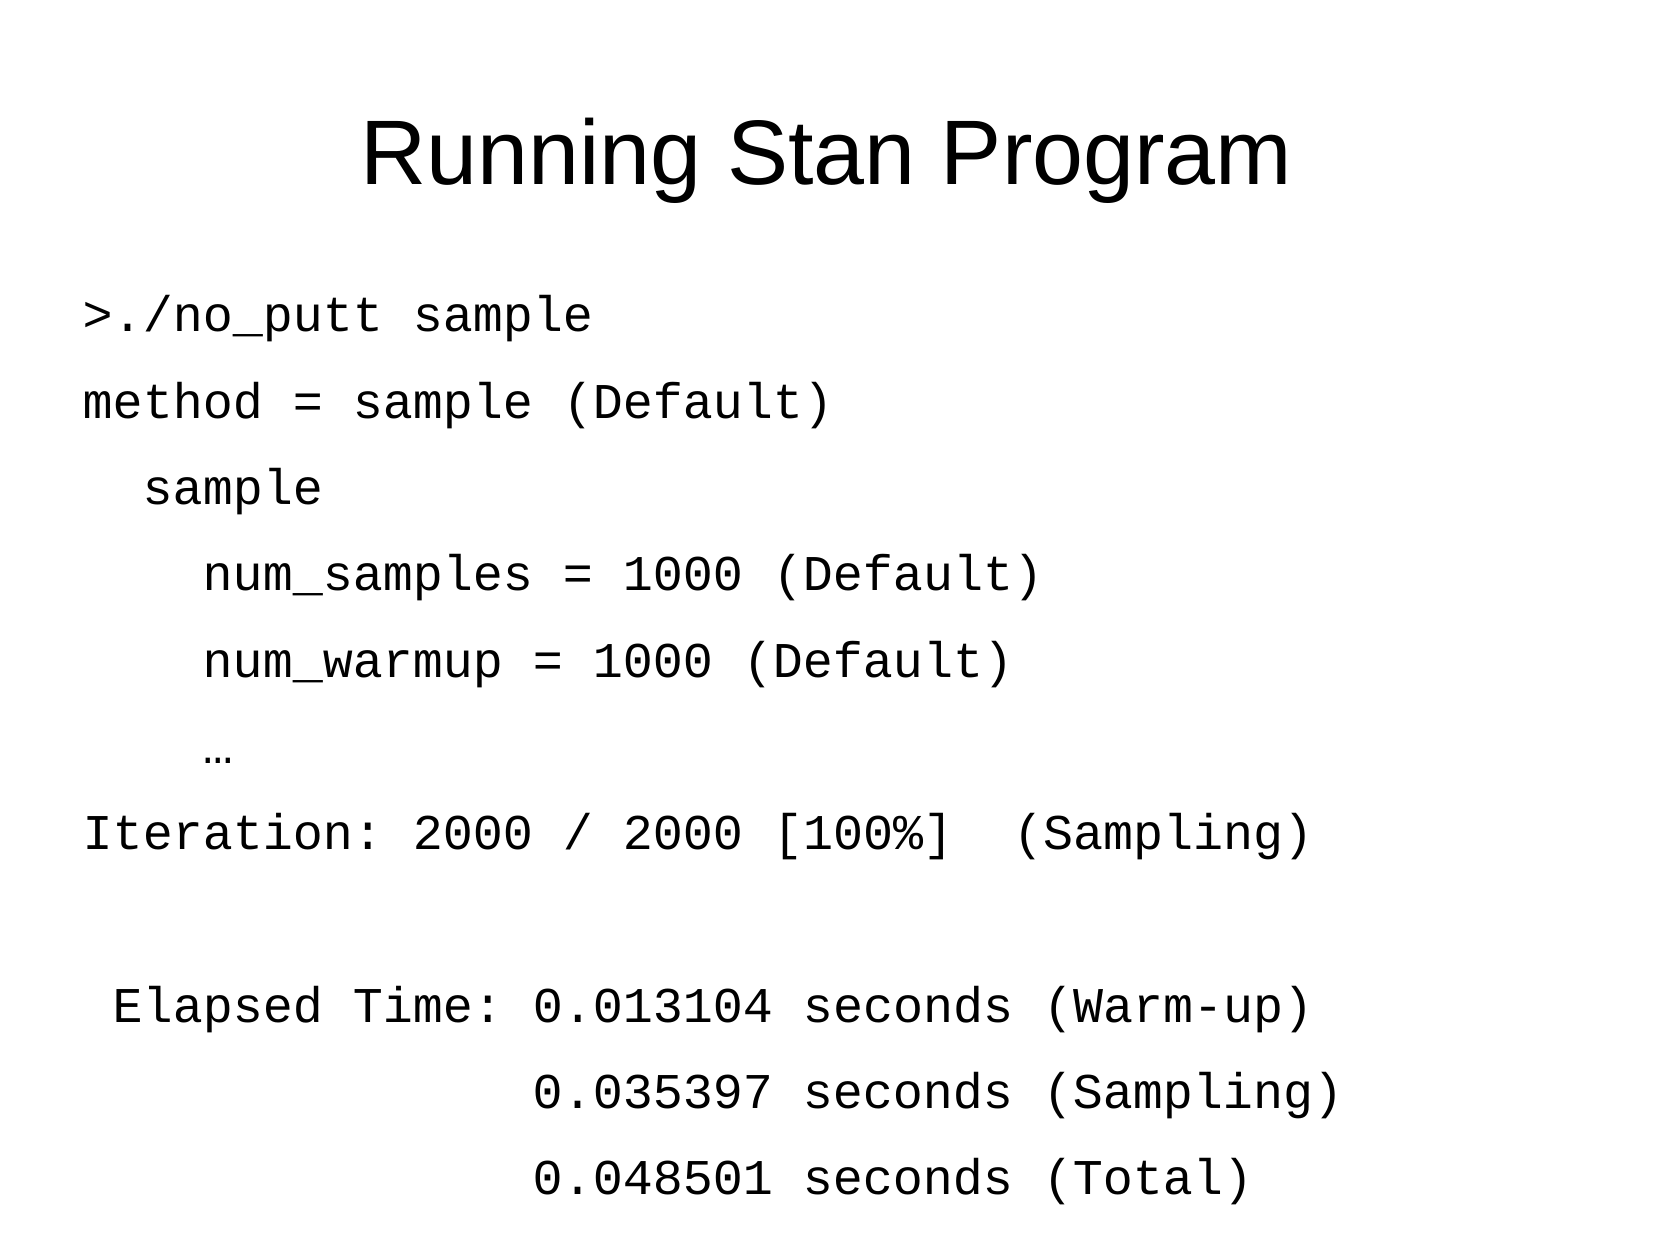

# Running Stan Program
>./no_putt sample
method = sample (Default)
 sample
 num_samples = 1000 (Default)
 num_warmup = 1000 (Default)
 …
Iteration: 2000 / 2000 [100%] (Sampling)
 Elapsed Time: 0.013104 seconds (Warm-up)
 0.035397 seconds (Sampling)
 0.048501 seconds (Total)